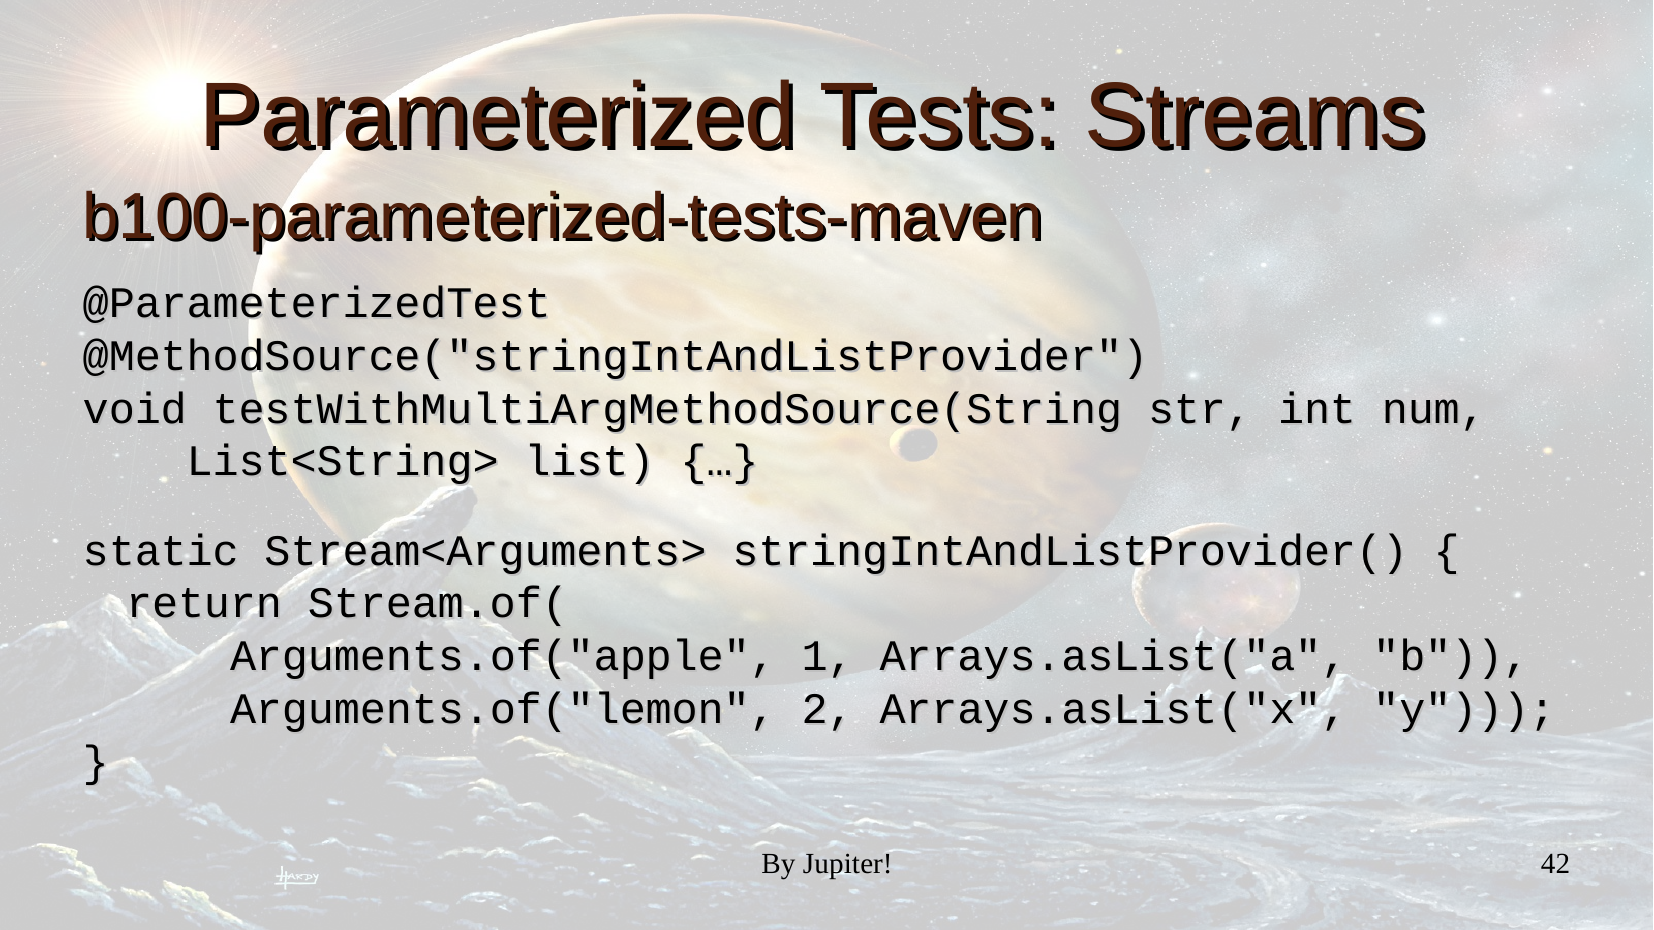

# Parameterized Tests: Streams
b100-parameterized-tests-maven
@ParameterizedTest
@MethodSource("stringIntAndListProvider")
void testWithMultiArgMethodSource(String str, int num,
 List<String> list) {…}
static Stream<Arguments> stringIntAndListProvider() {
		return Stream.of(
				 Arguments.of("apple", 1, Arrays.asList("a", "b")),
				 Arguments.of("lemon", 2, Arrays.asList("x", "y")));
}
By Jupiter!